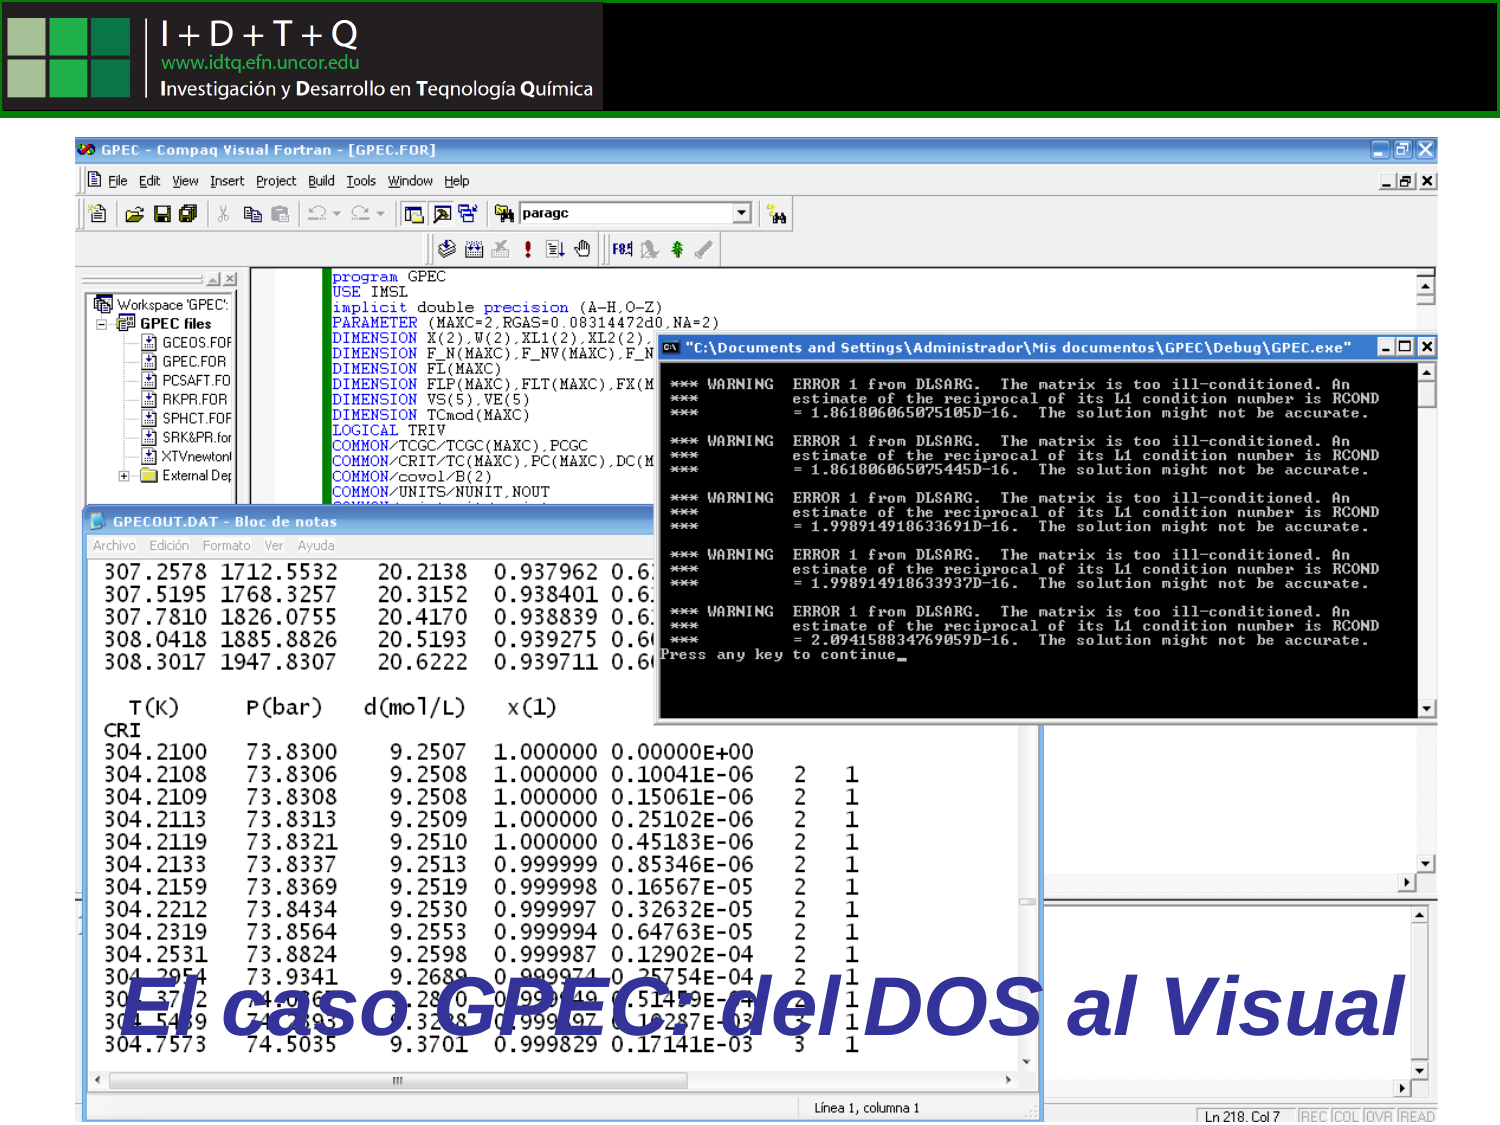

#
El caso GPEC: del DOS al Visual